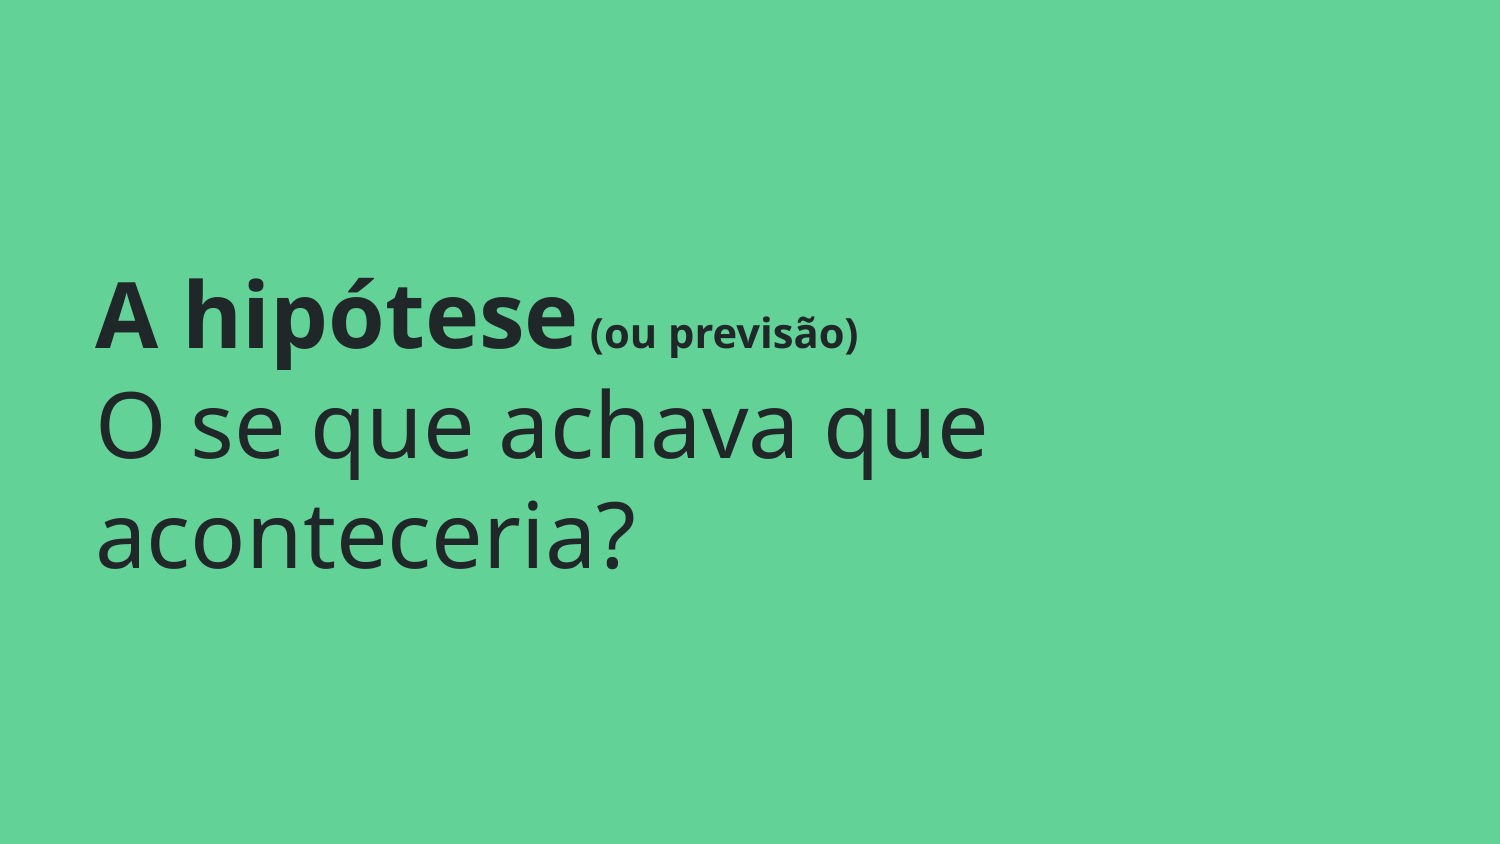

# A hipótese (ou previsão) O se que achava que aconteceria?